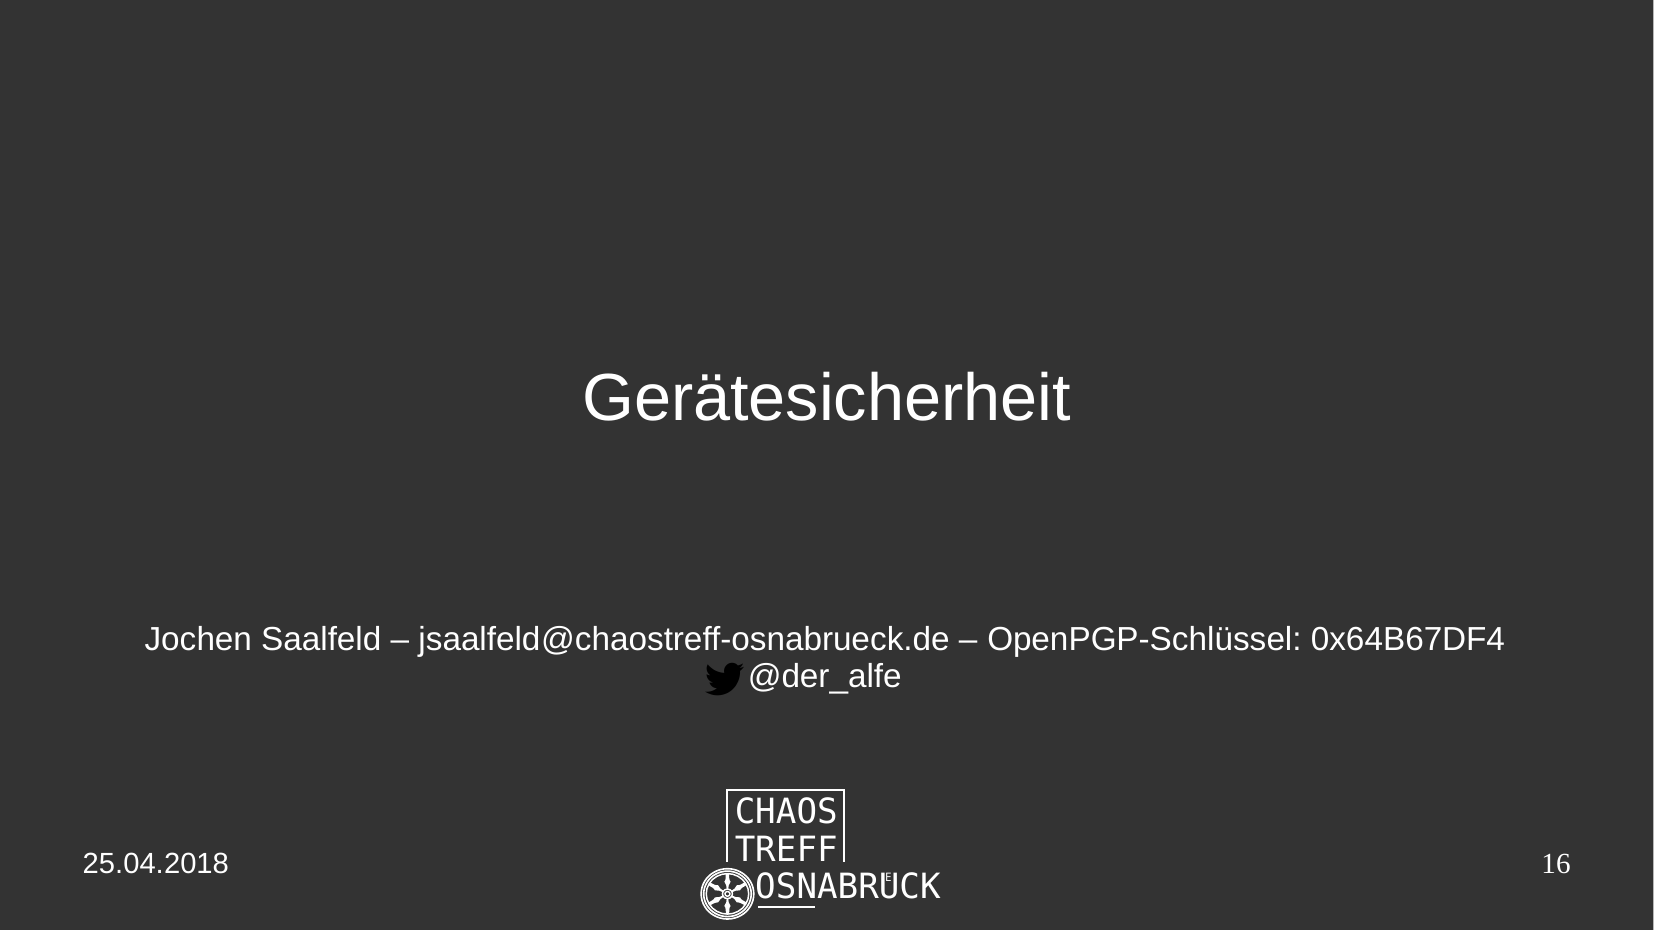

# Gerätesicherheit
Jochen Saalfeld – jsaalfeld@chaostreff-osnabrueck.de – OpenPGP-Schlüssel: 0x64B67DF4
@der_alfe
16